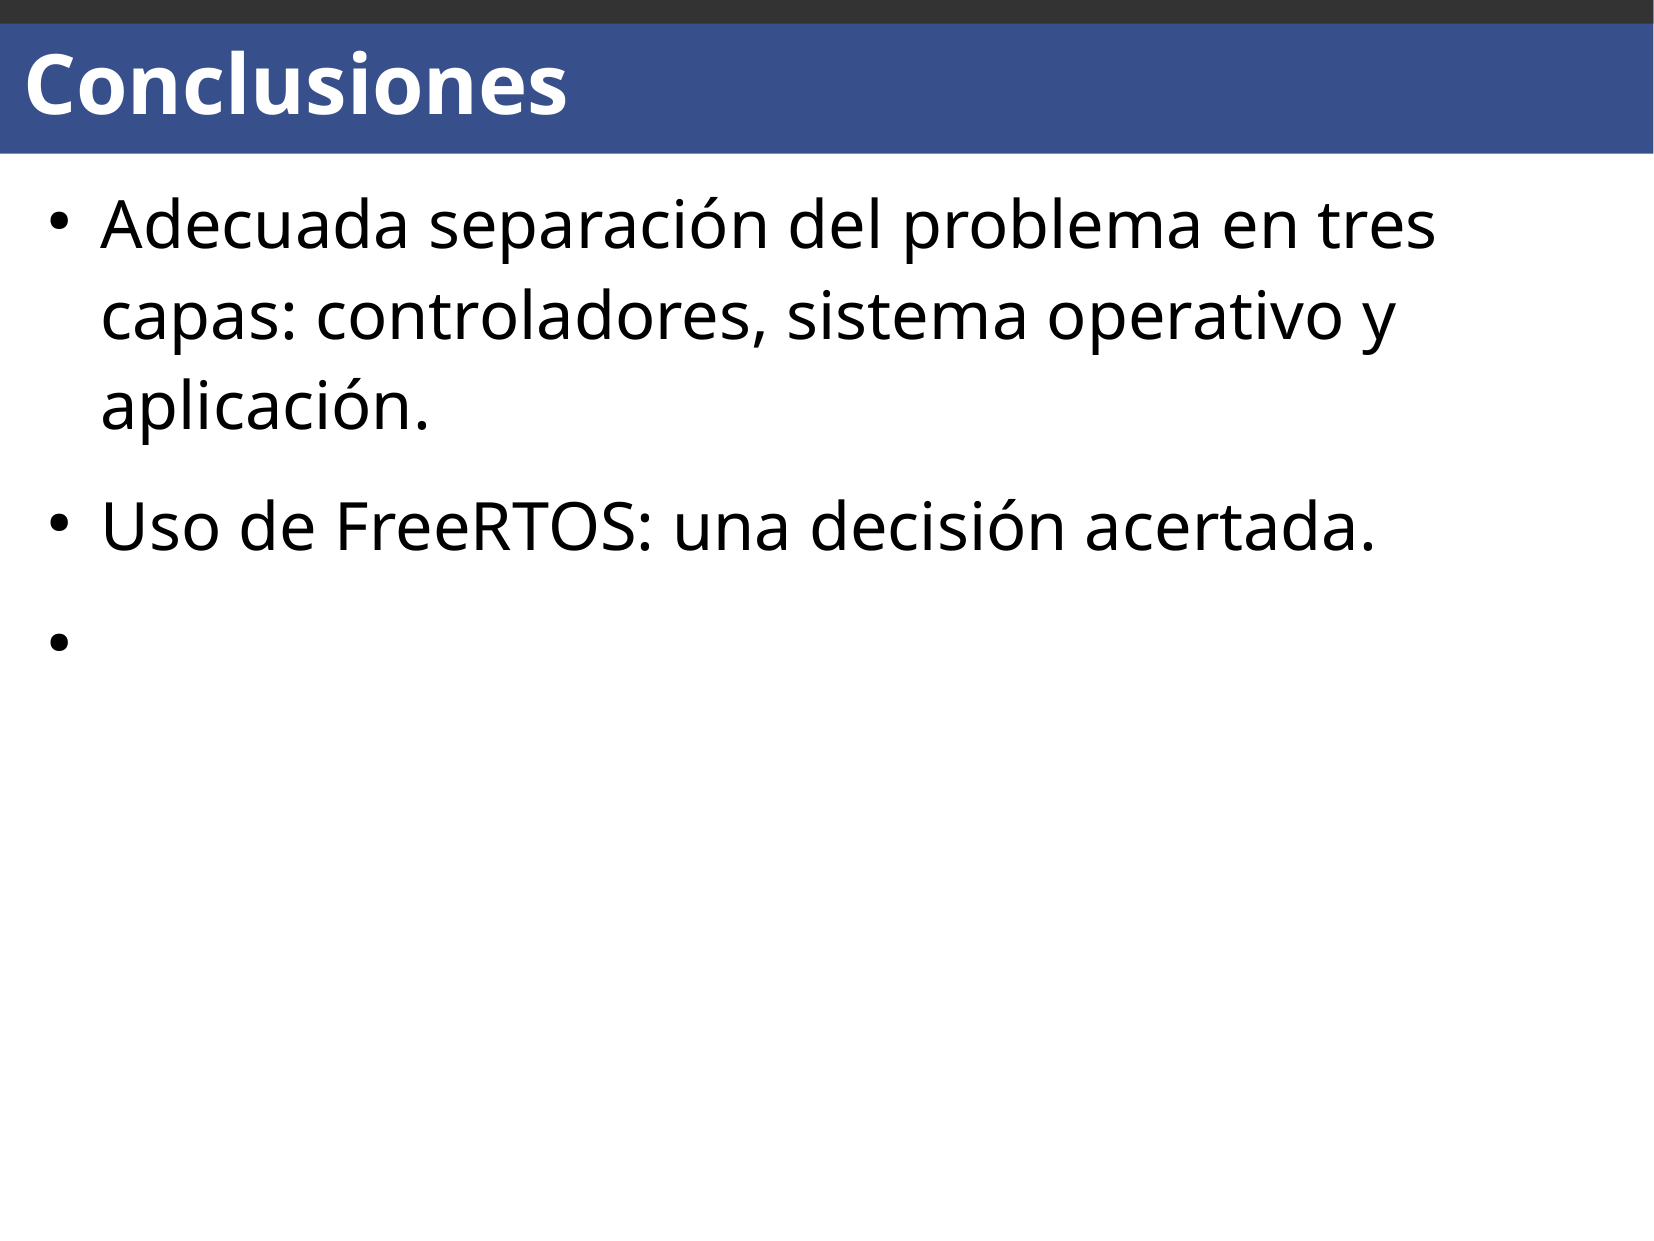

# Conclusiones
Adecuada separación del problema en tres capas: controladores, sistema operativo y aplicación.
Uso de FreeRTOS: una decisión acertada.